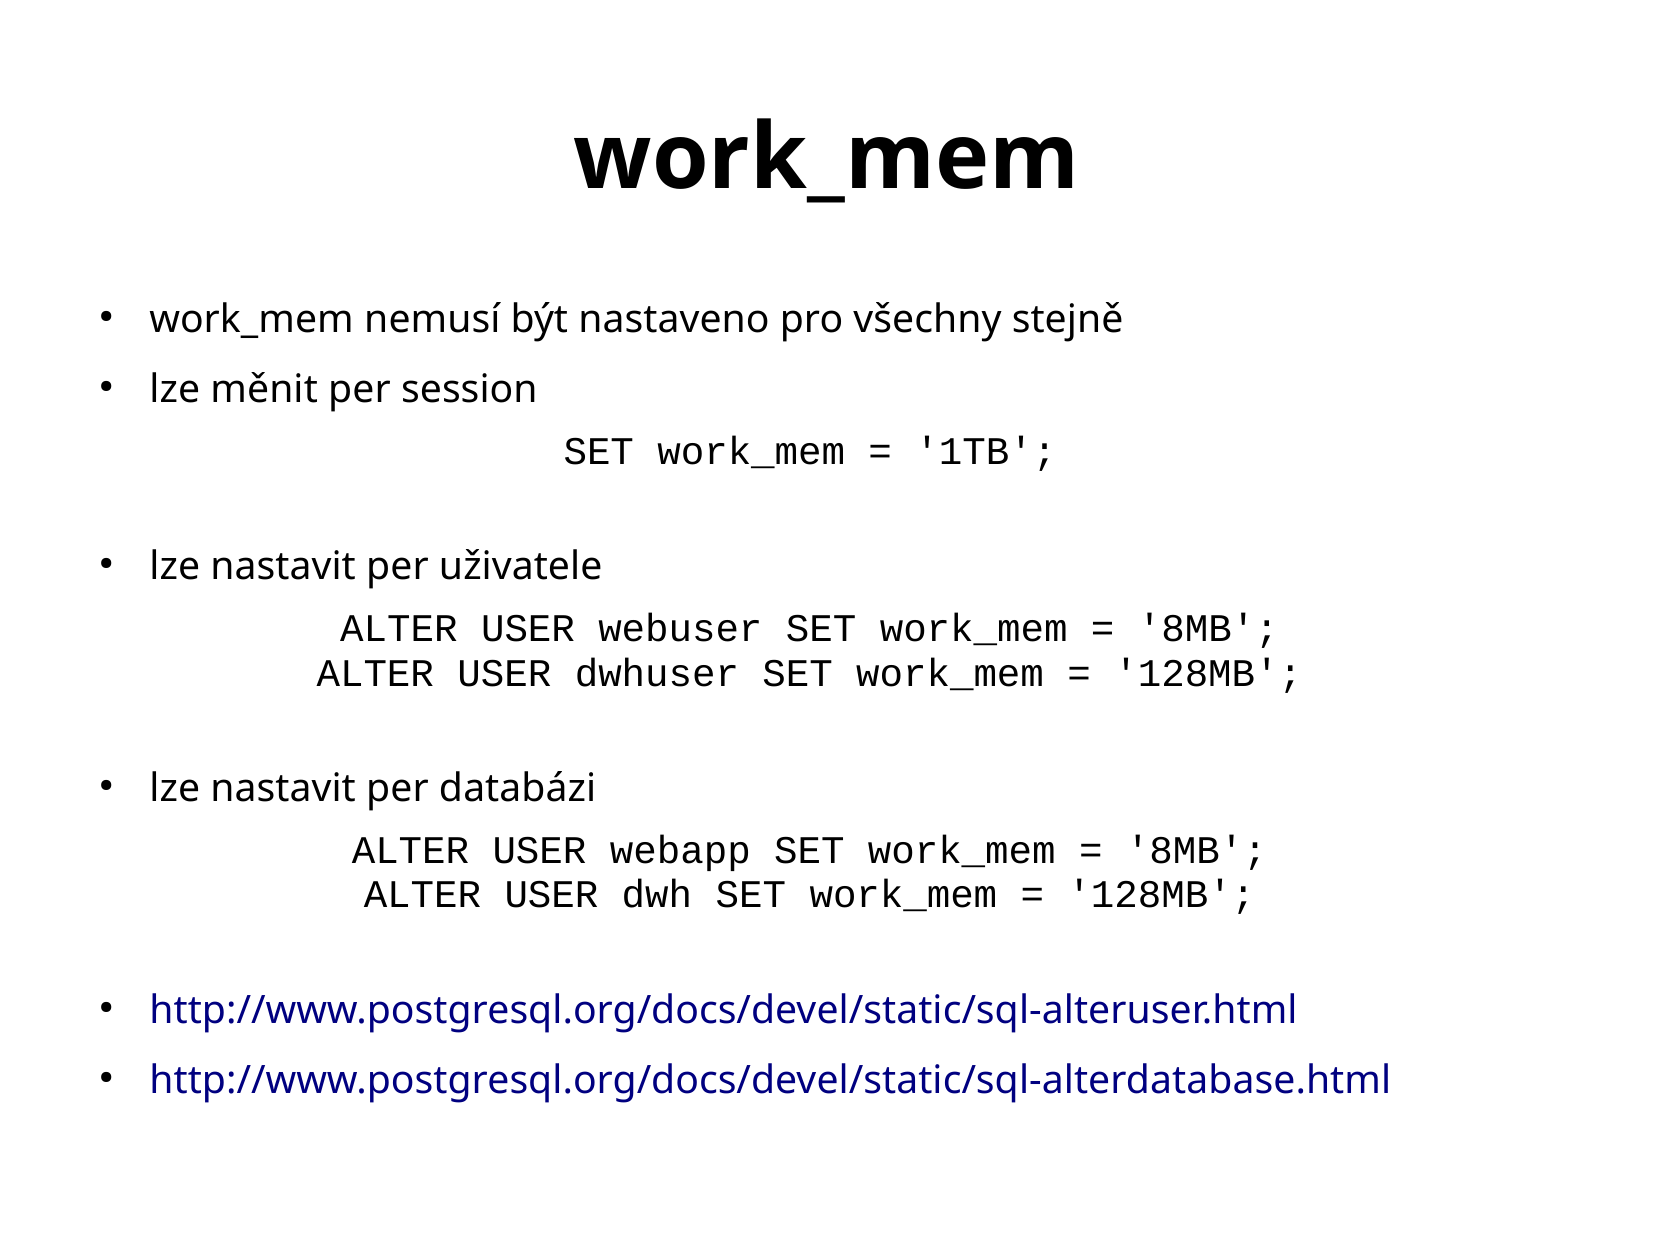

# work_mem
work_mem nemusí být nastaveno pro všechny stejně
lze měnit per session
SET work_mem = '1TB';
lze nastavit per uživatele
ALTER USER webuser SET work_mem = '8MB';
ALTER USER dwhuser SET work_mem = '128MB';
lze nastavit per databázi
ALTER USER webapp SET work_mem = '8MB';
ALTER USER dwh SET work_mem = '128MB';
http://www.postgresql.org/docs/devel/static/sql-alteruser.html
http://www.postgresql.org/docs/devel/static/sql-alterdatabase.html